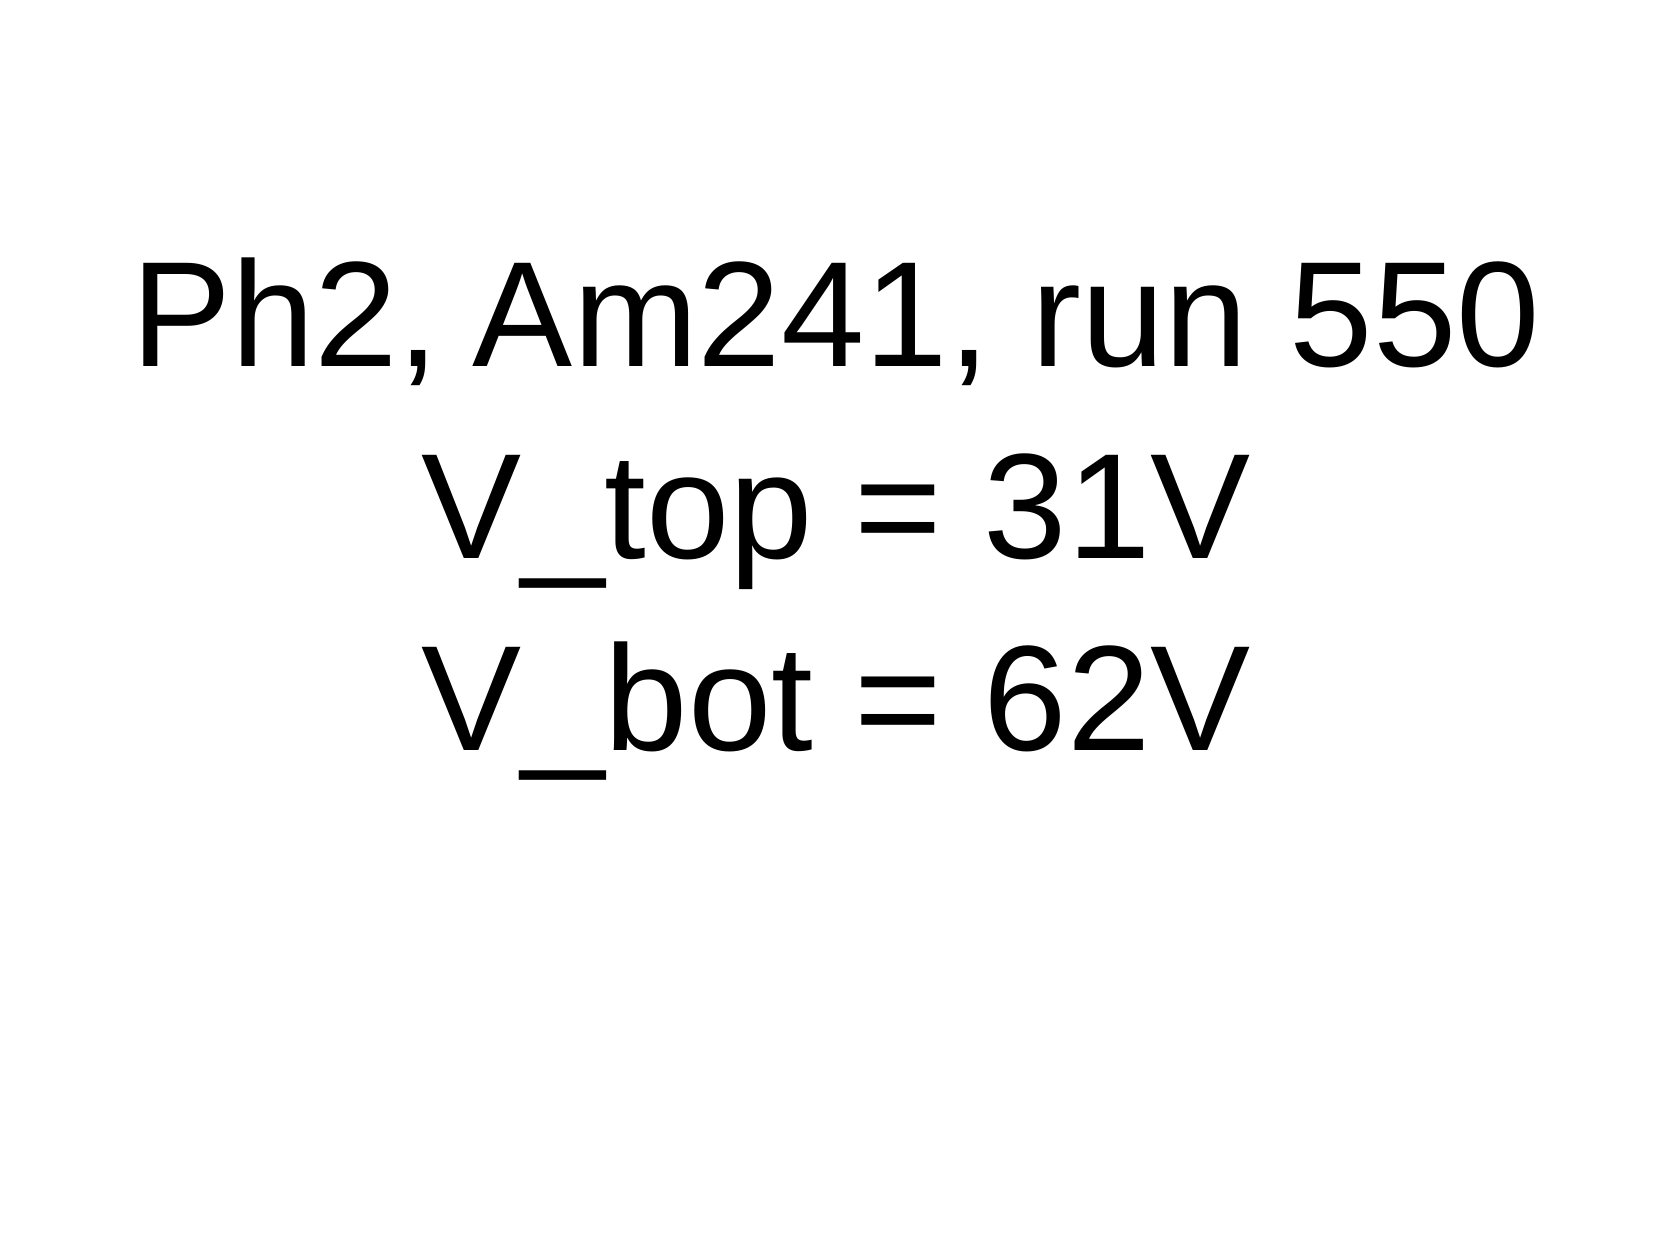

Ph2, Am241, run 550
V_top = 31V
V_bot = 62V